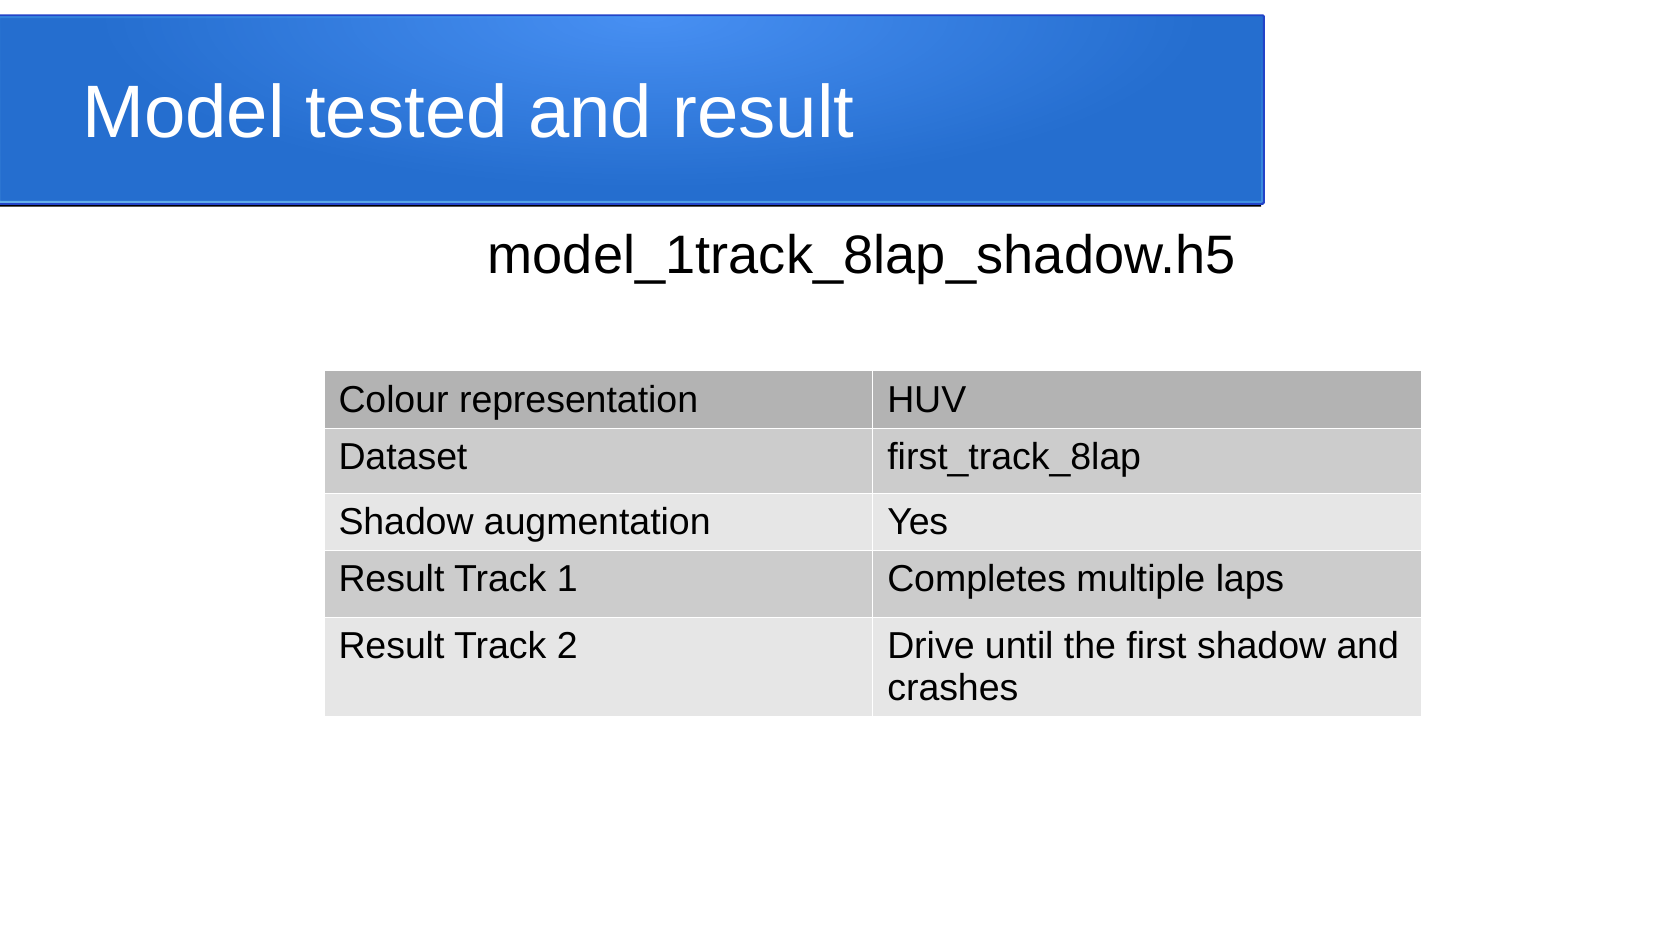

# Model tested and result
model_1track_8lap_shadow.h5
| Colour representation | HUV |
| --- | --- |
| Dataset | first\_track\_8lap |
| Shadow augmentation | Yes |
| Result Track 1 | Completes multiple laps |
| Result Track 2 | Drive until the first shadow and crashes |